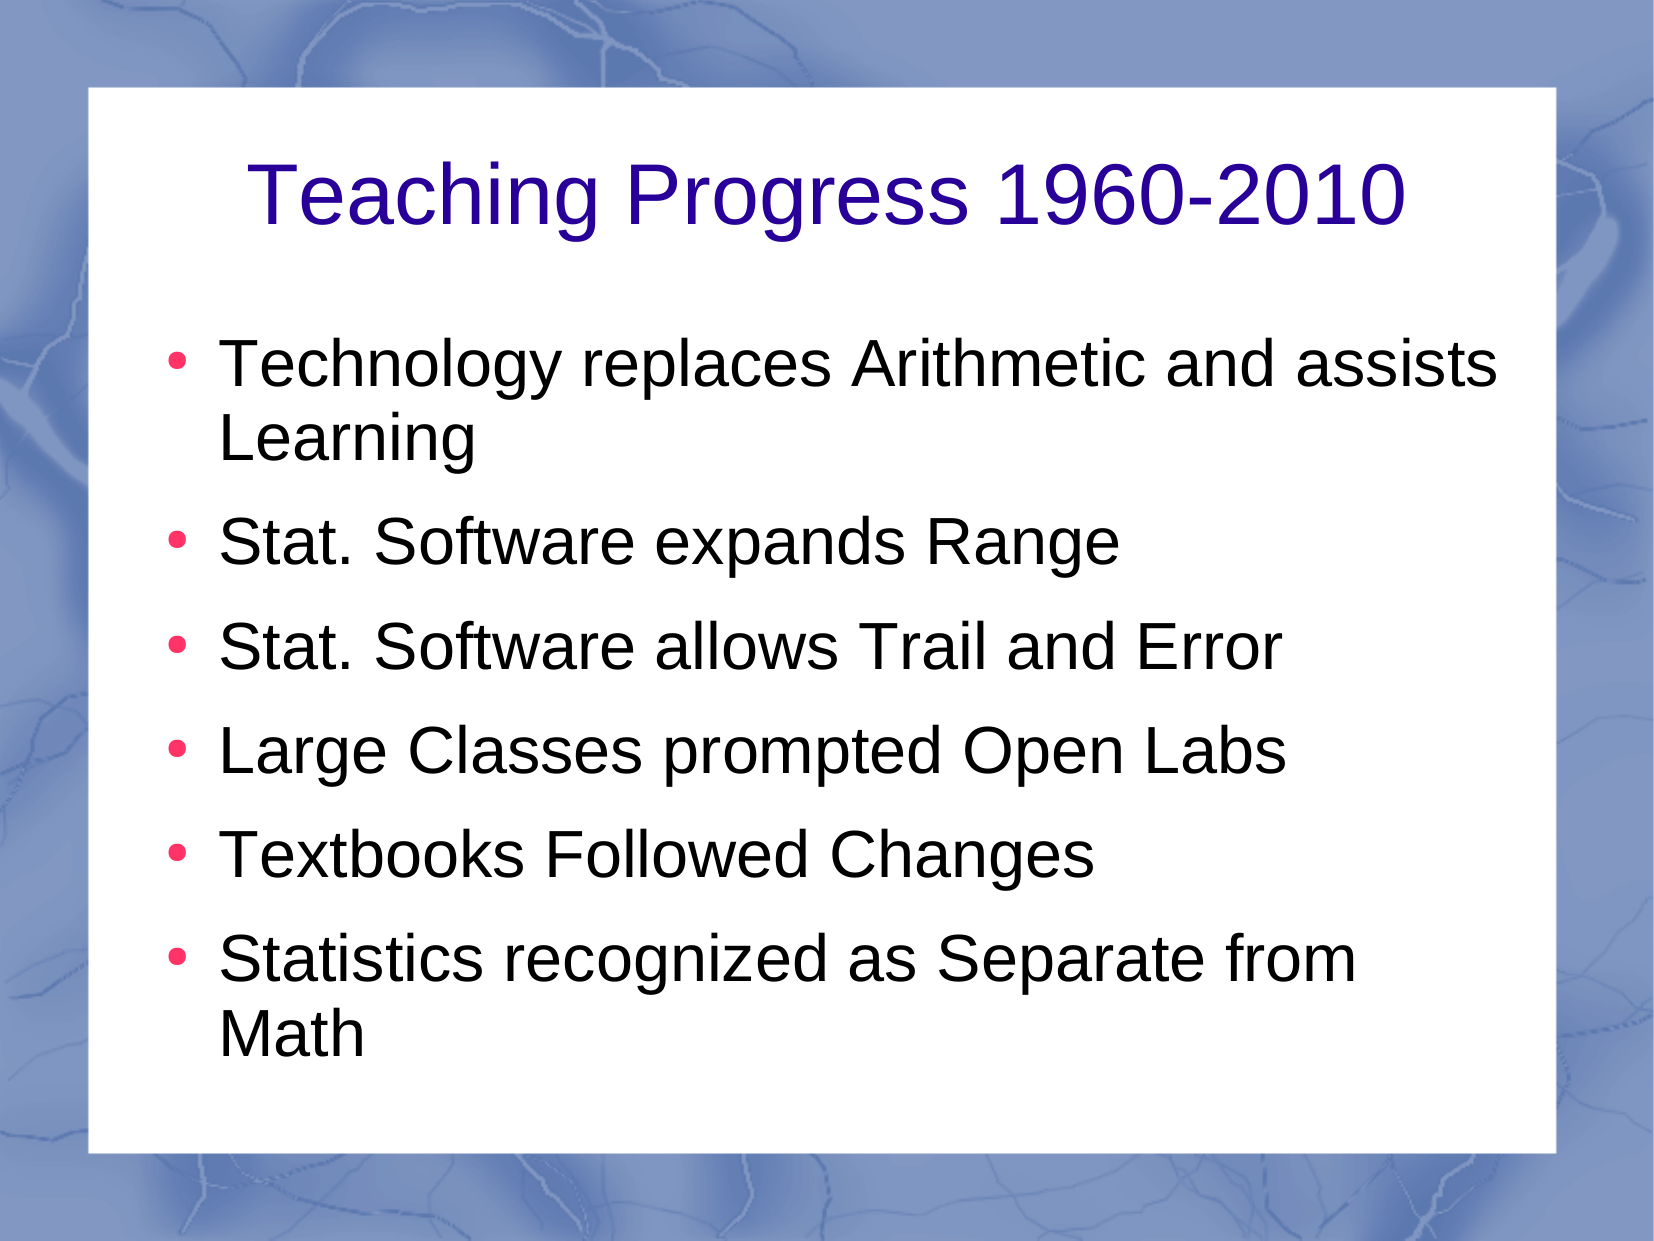

# Teaching Progress 1960-2010
Technology replaces Arithmetic and assists Learning
Stat. Software expands Range
Stat. Software allows Trail and Error
Large Classes prompted Open Labs
Textbooks Followed Changes
Statistics recognized as Separate from Math